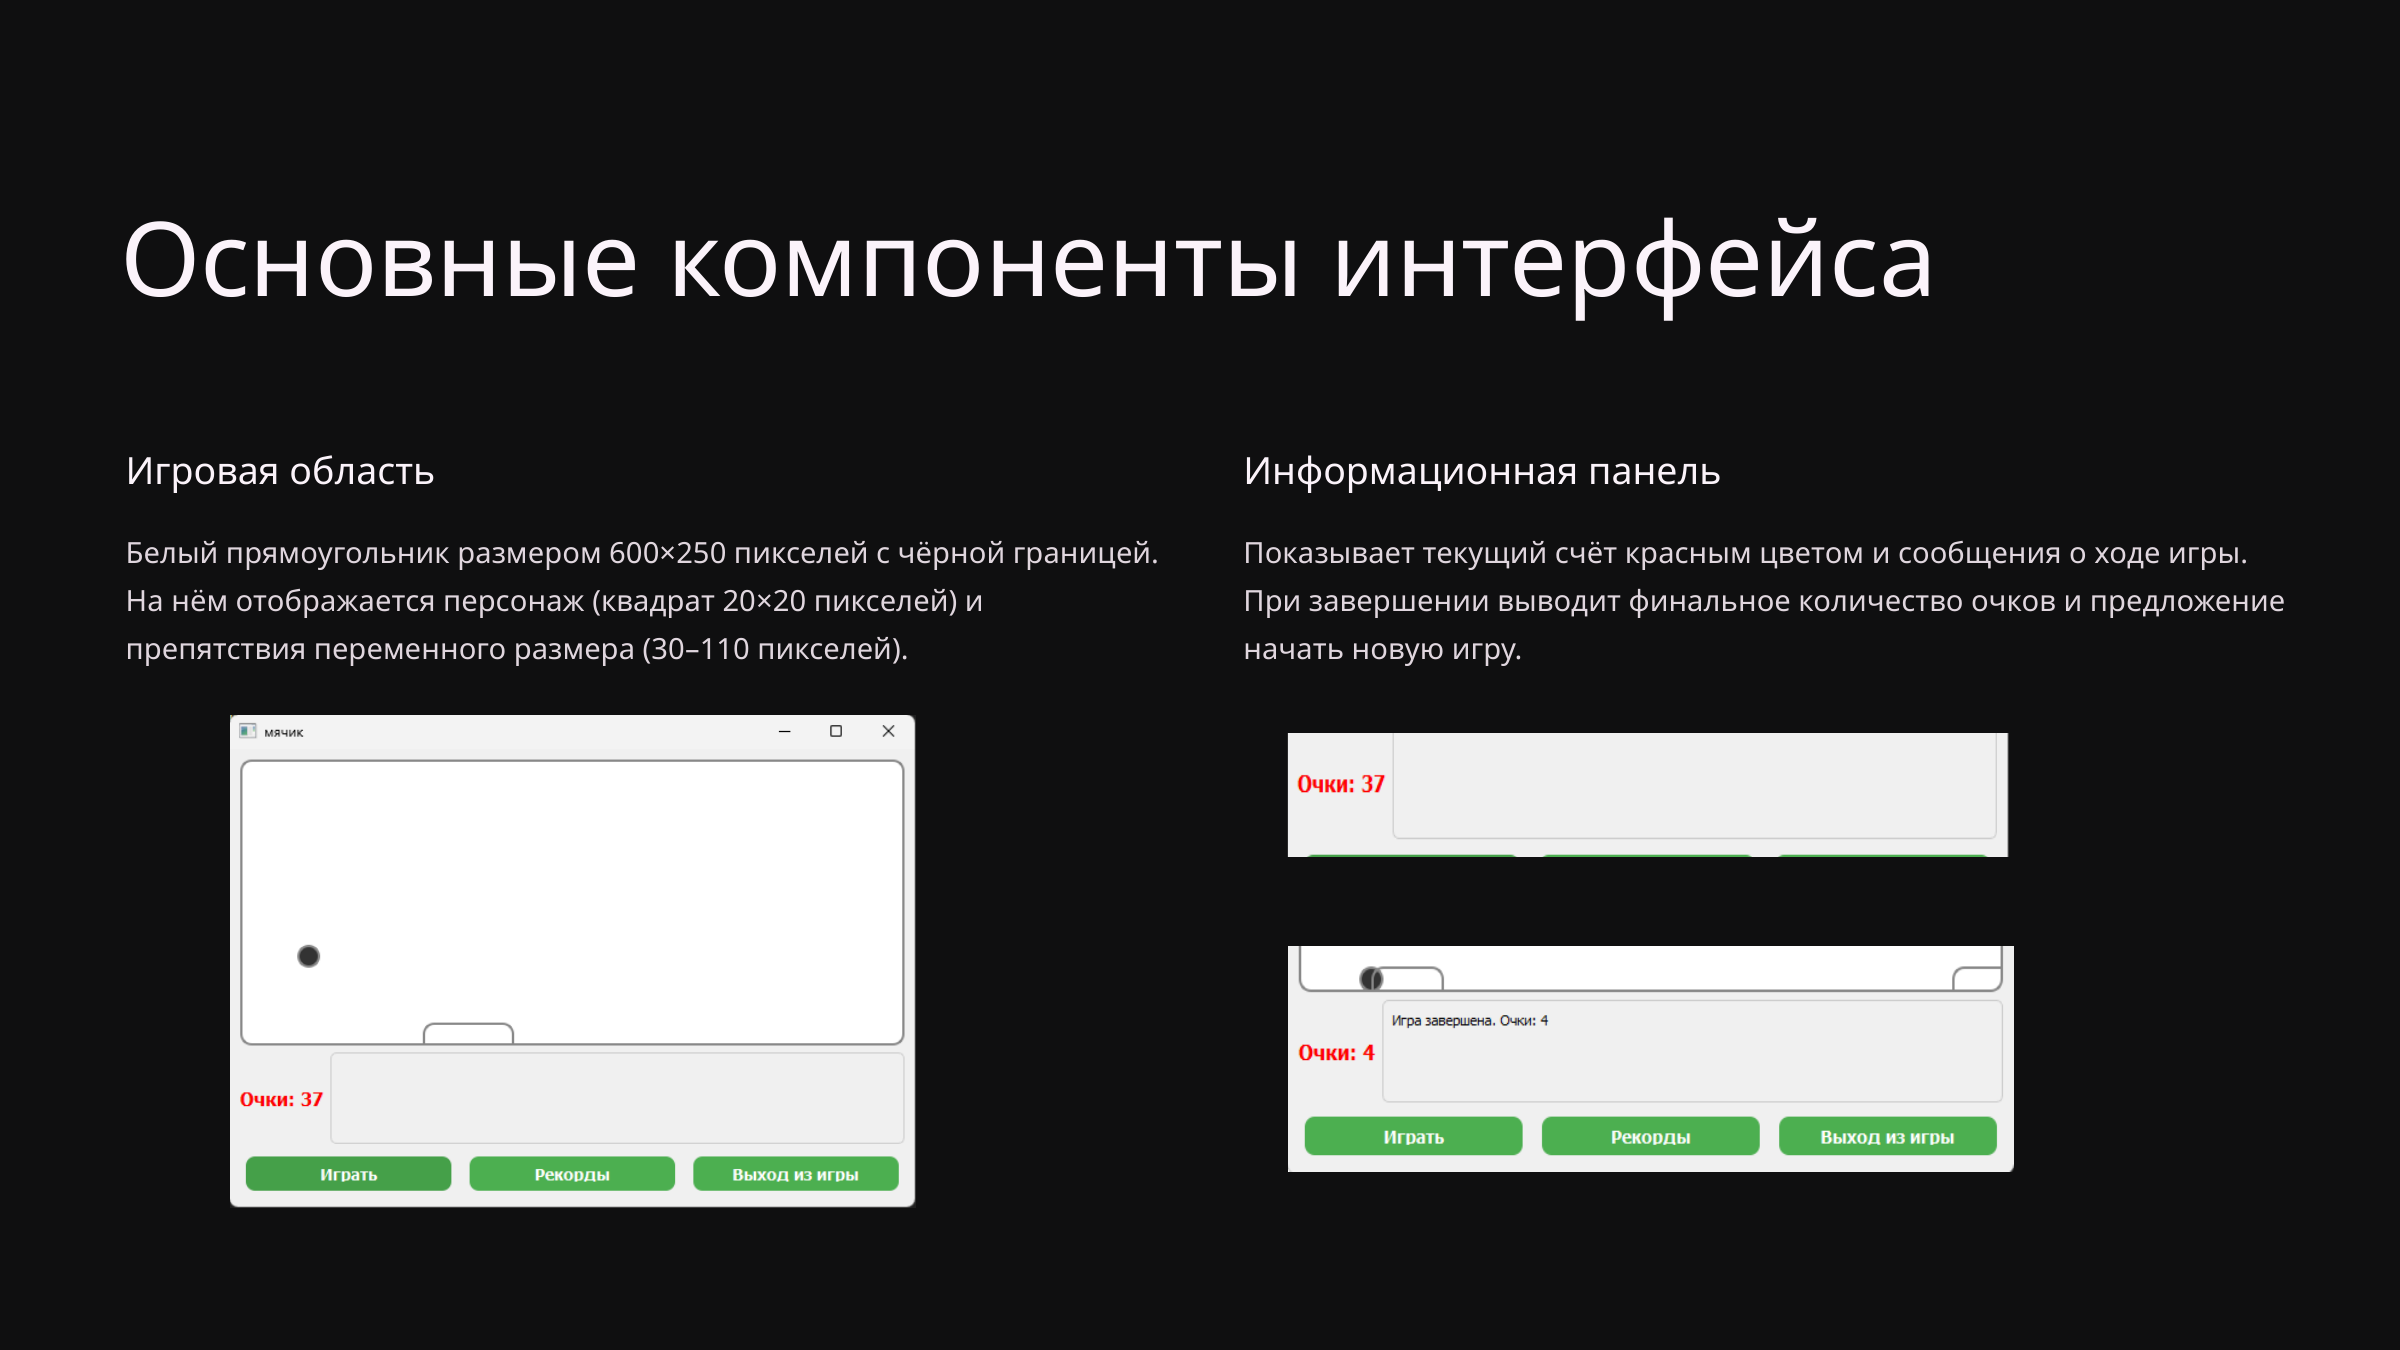

Основные компоненты интерфейса
Игровая область
Информационная панель
Белый прямоугольник размером 600×250 пикселей с чёрной границей. На нём отображается персонаж (квадрат 20×20 пикселей) и препятствия переменного размера (30–110 пикселей).
Показывает текущий счёт красным цветом и сообщения о ходе игры. При завершении выводит финальное количество очков и предложение начать новую игру.